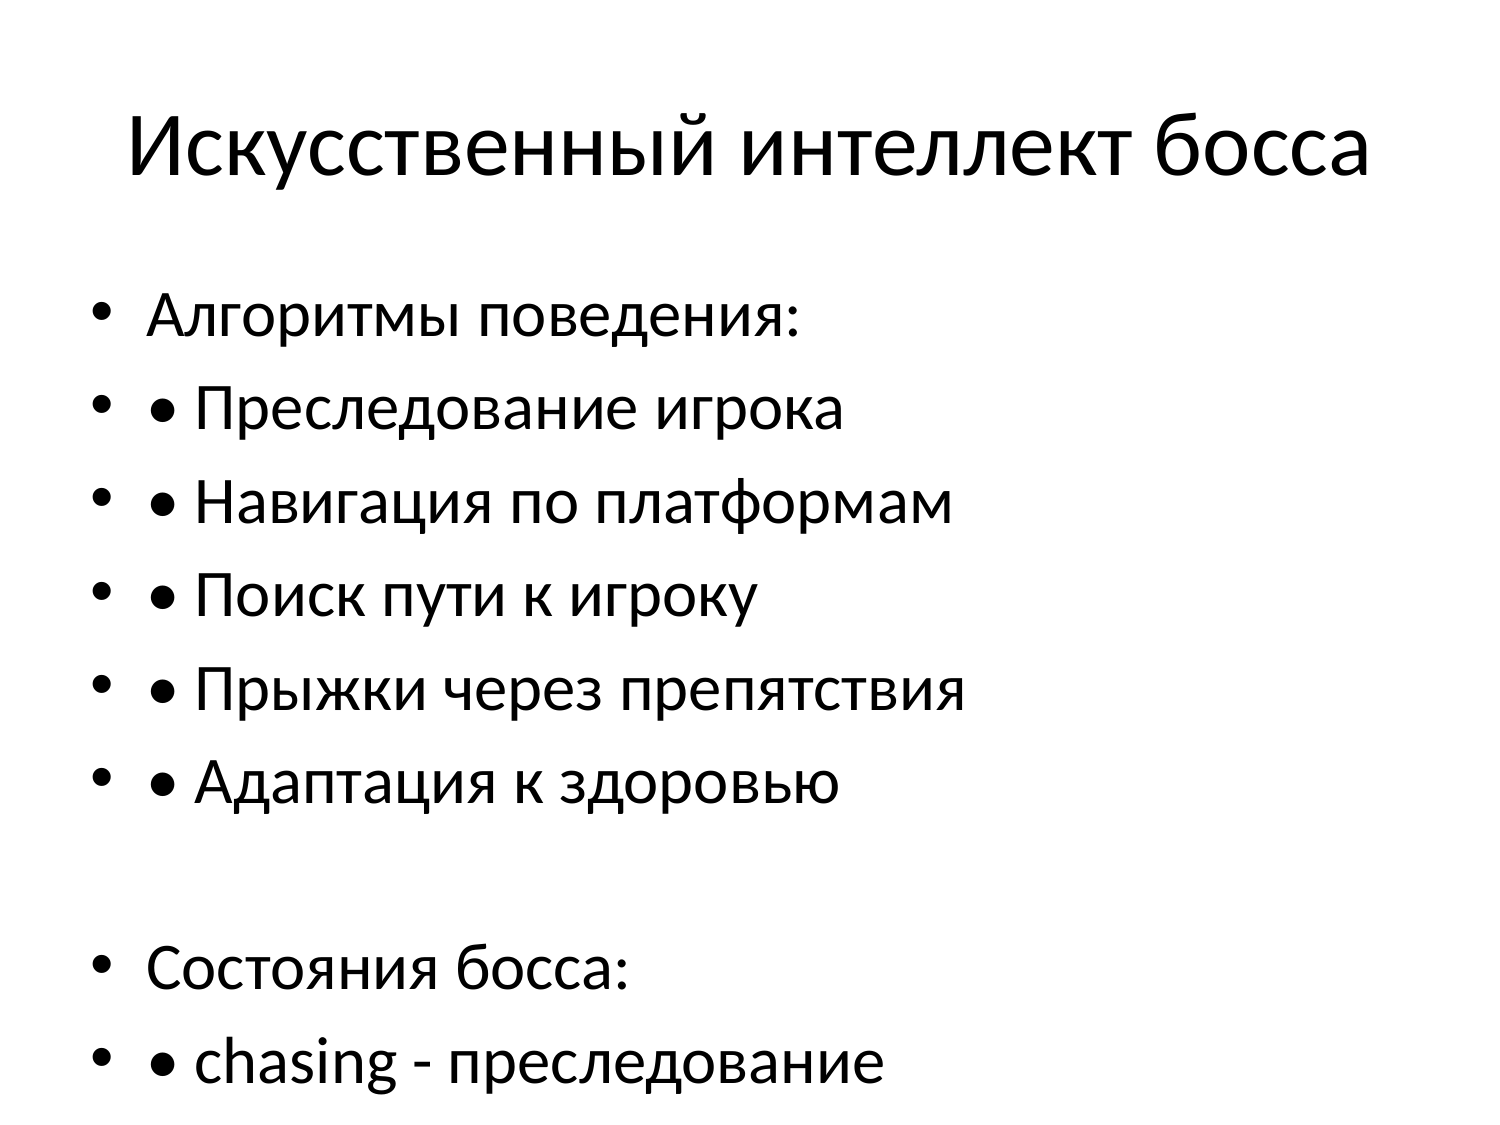

# Искусственный интеллект босса
Алгоритмы поведения:
• Преследование игрока
• Навигация по платформам
• Поиск пути к игроку
• Прыжки через препятствия
• Адаптация к здоровью
Состояния босса:
• chasing - преследование
• navigating - навигация
• jumping - прыжок